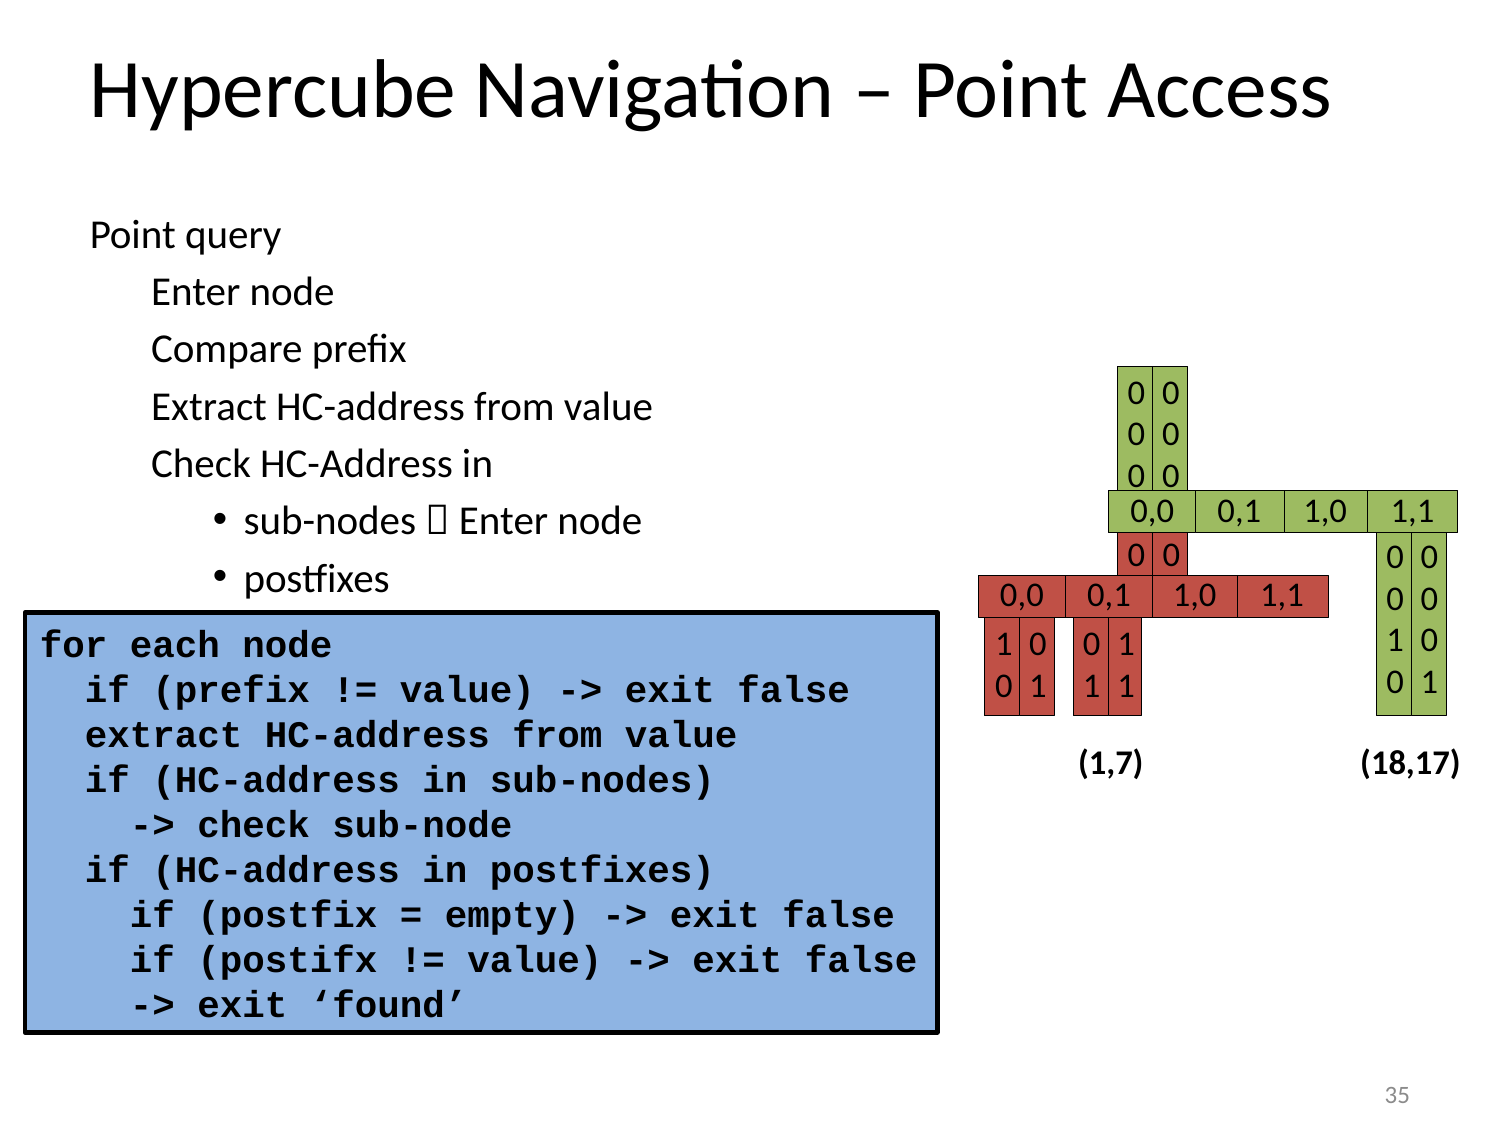

Hypercube Navigation – Point Access
Point query
Enter node
Compare prefix
Extract HC-address from value
Check HC-Address in
sub-nodes  Enter node
postfixes
for each node
 if (prefix != value) -> exit false
 extract HC-address from value
 if (HC-address in sub-nodes)
 -> check sub-node
 if (HC-address in postfixes)
 if (postfix = empty) -> exit false
 if (postifx != value) -> exit false
 -> exit ‘found’